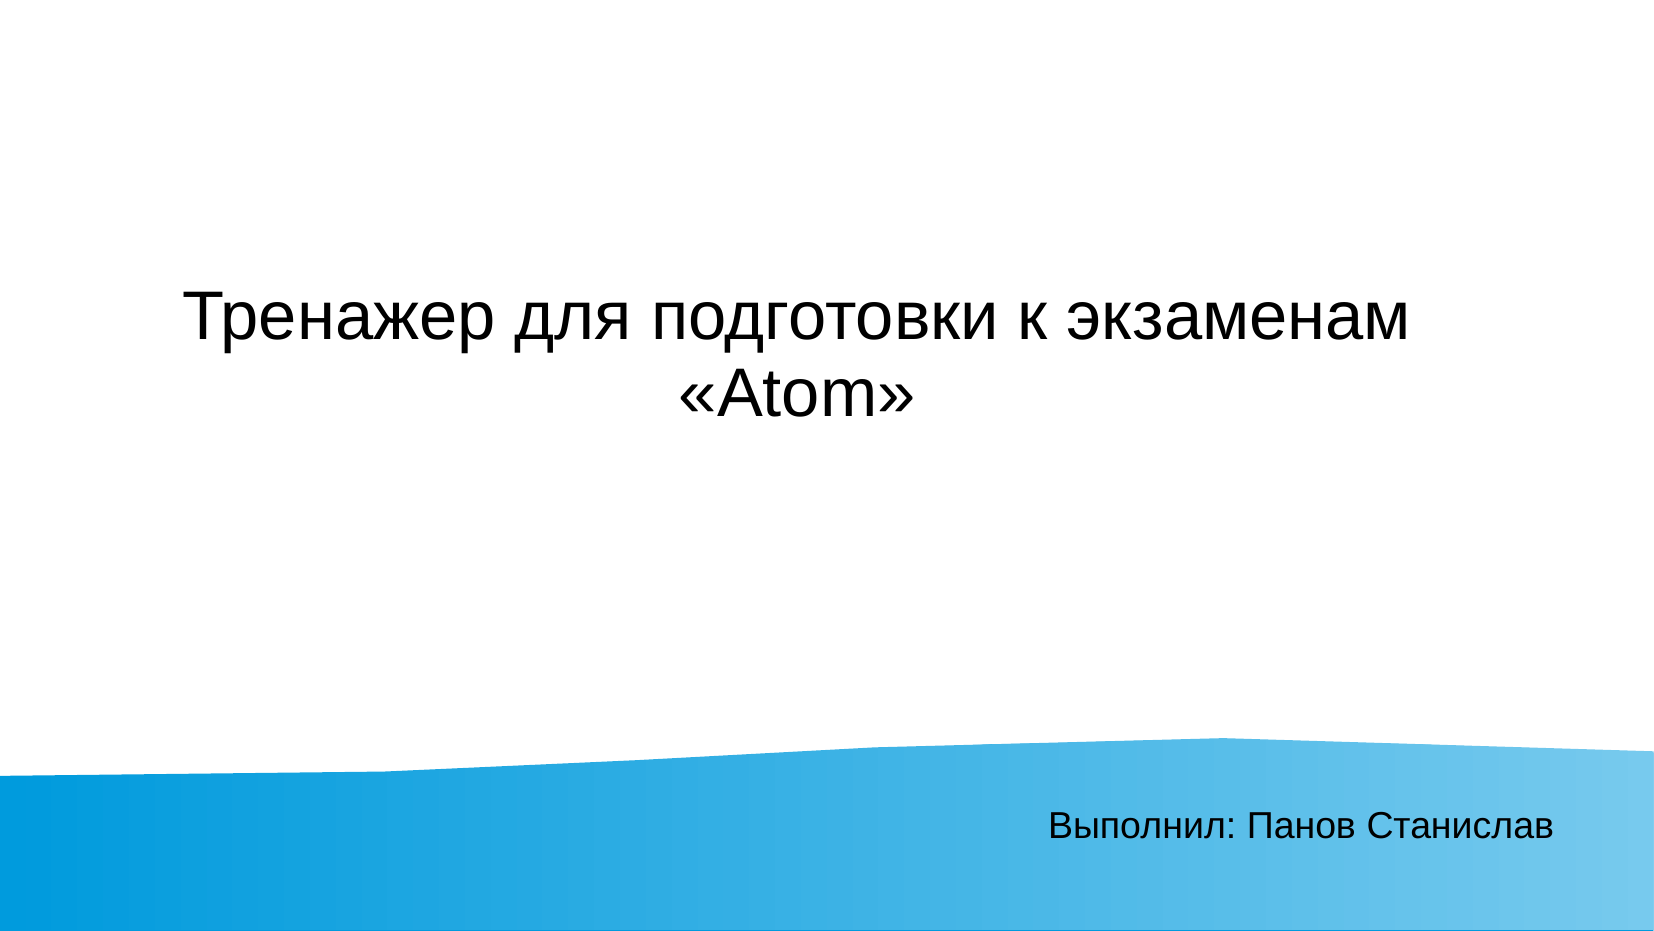

# Тренажер для подготовки к экзаменам «Atom»
Выполнил: Панов Станислав